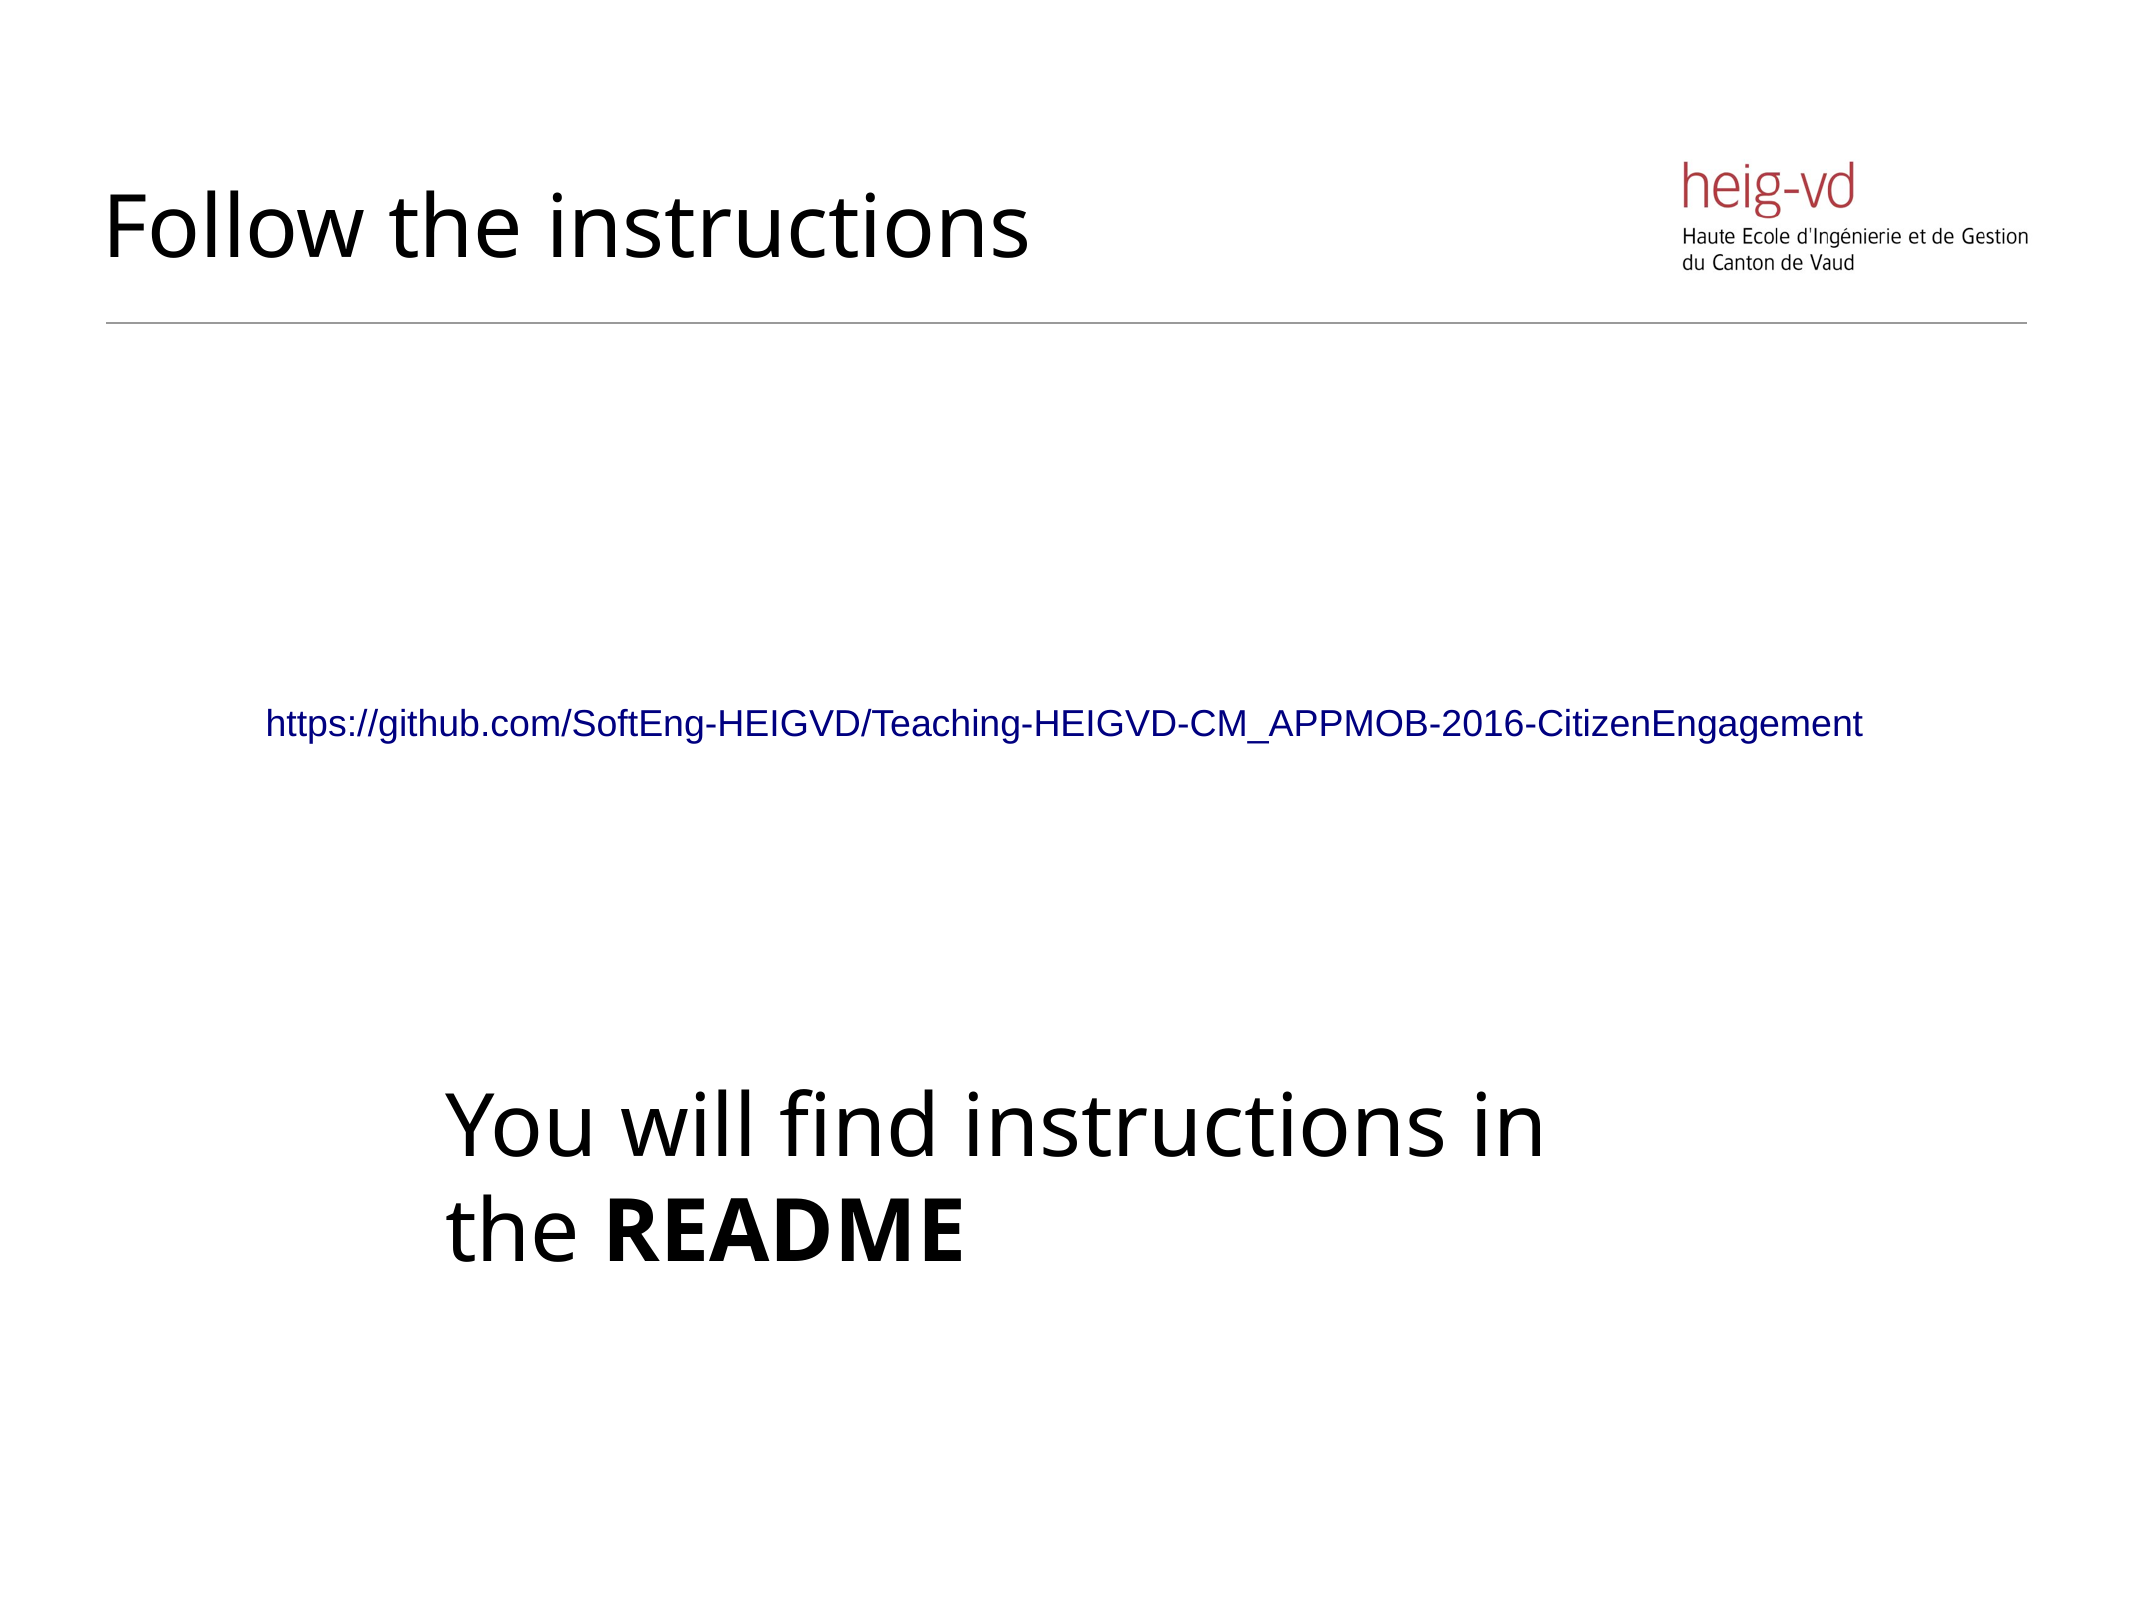

# Follow the instructions
https://github.com/SoftEng-HEIGVD/Teaching-HEIGVD-CM_APPMOB-2016-CitizenEngagement
You will find instructions in the README